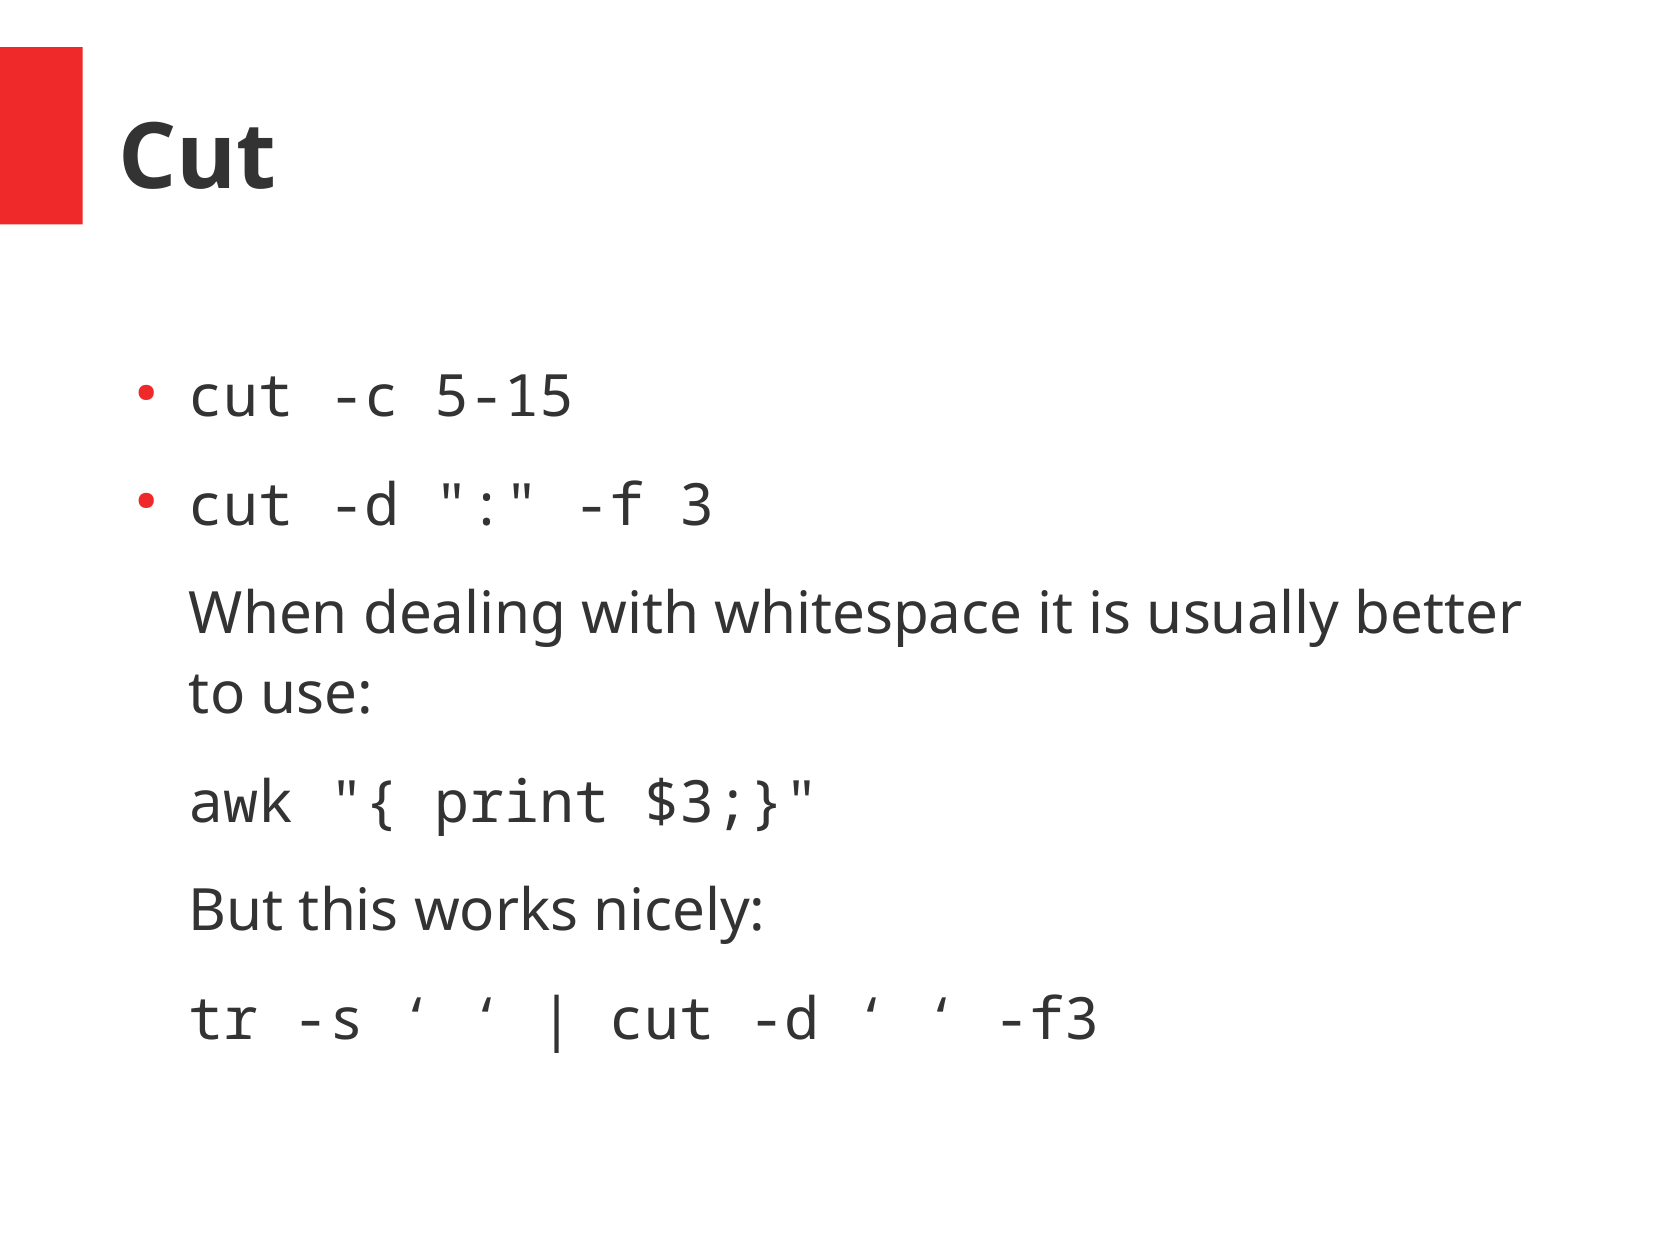

# Cut
cut -c 5-15
cut -d ":" -f 3
When dealing with whitespace it is usually better to use:
awk "{ print $3;}"
But this works nicely:
tr -s ‘ ‘ | cut -d ‘ ‘ -f3